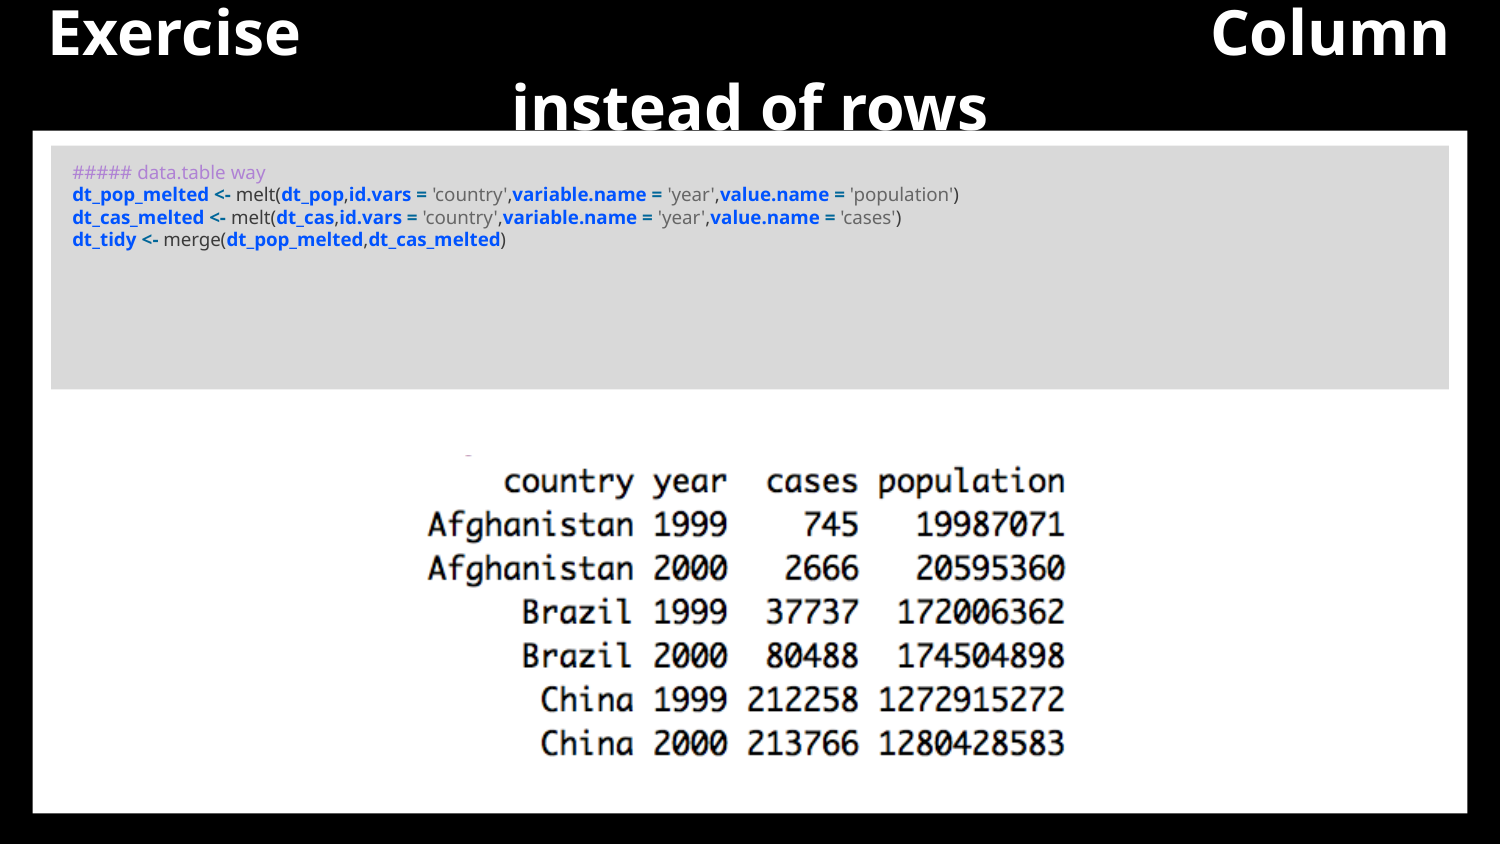

Exercise Column instead of rows
##### data.table way dt_pop_melted <- melt(dt_pop,id.vars = 'country',variable.name = 'year',value.name = 'population') dt_cas_melted <- melt(dt_cas,id.vars = 'country',variable.name = 'year',value.name = 'cases') dt_tidy <- merge(dt_pop_melted,dt_cas_melted)